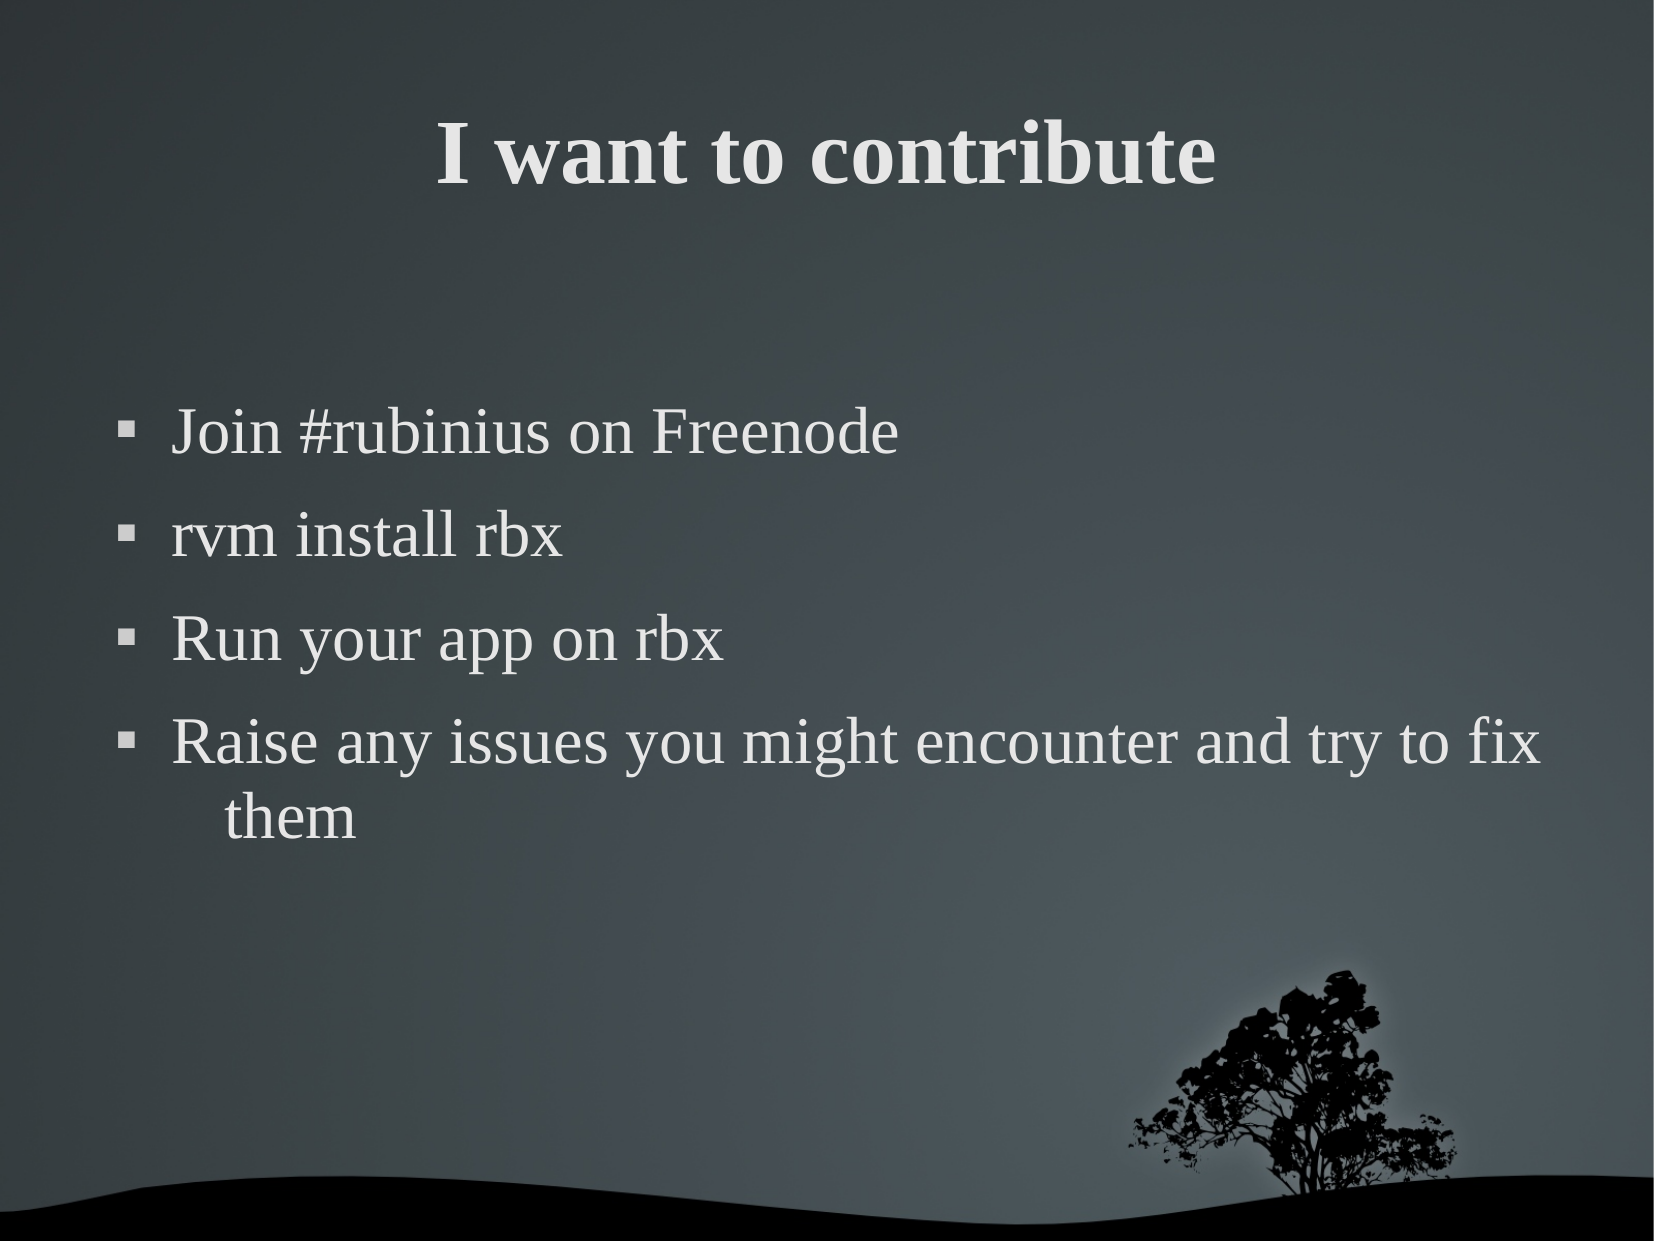

# I want to contribute
Join #rubinius on Freenode
rvm install rbx
Run your app on rbx
Raise any issues you might encounter and try to fix them